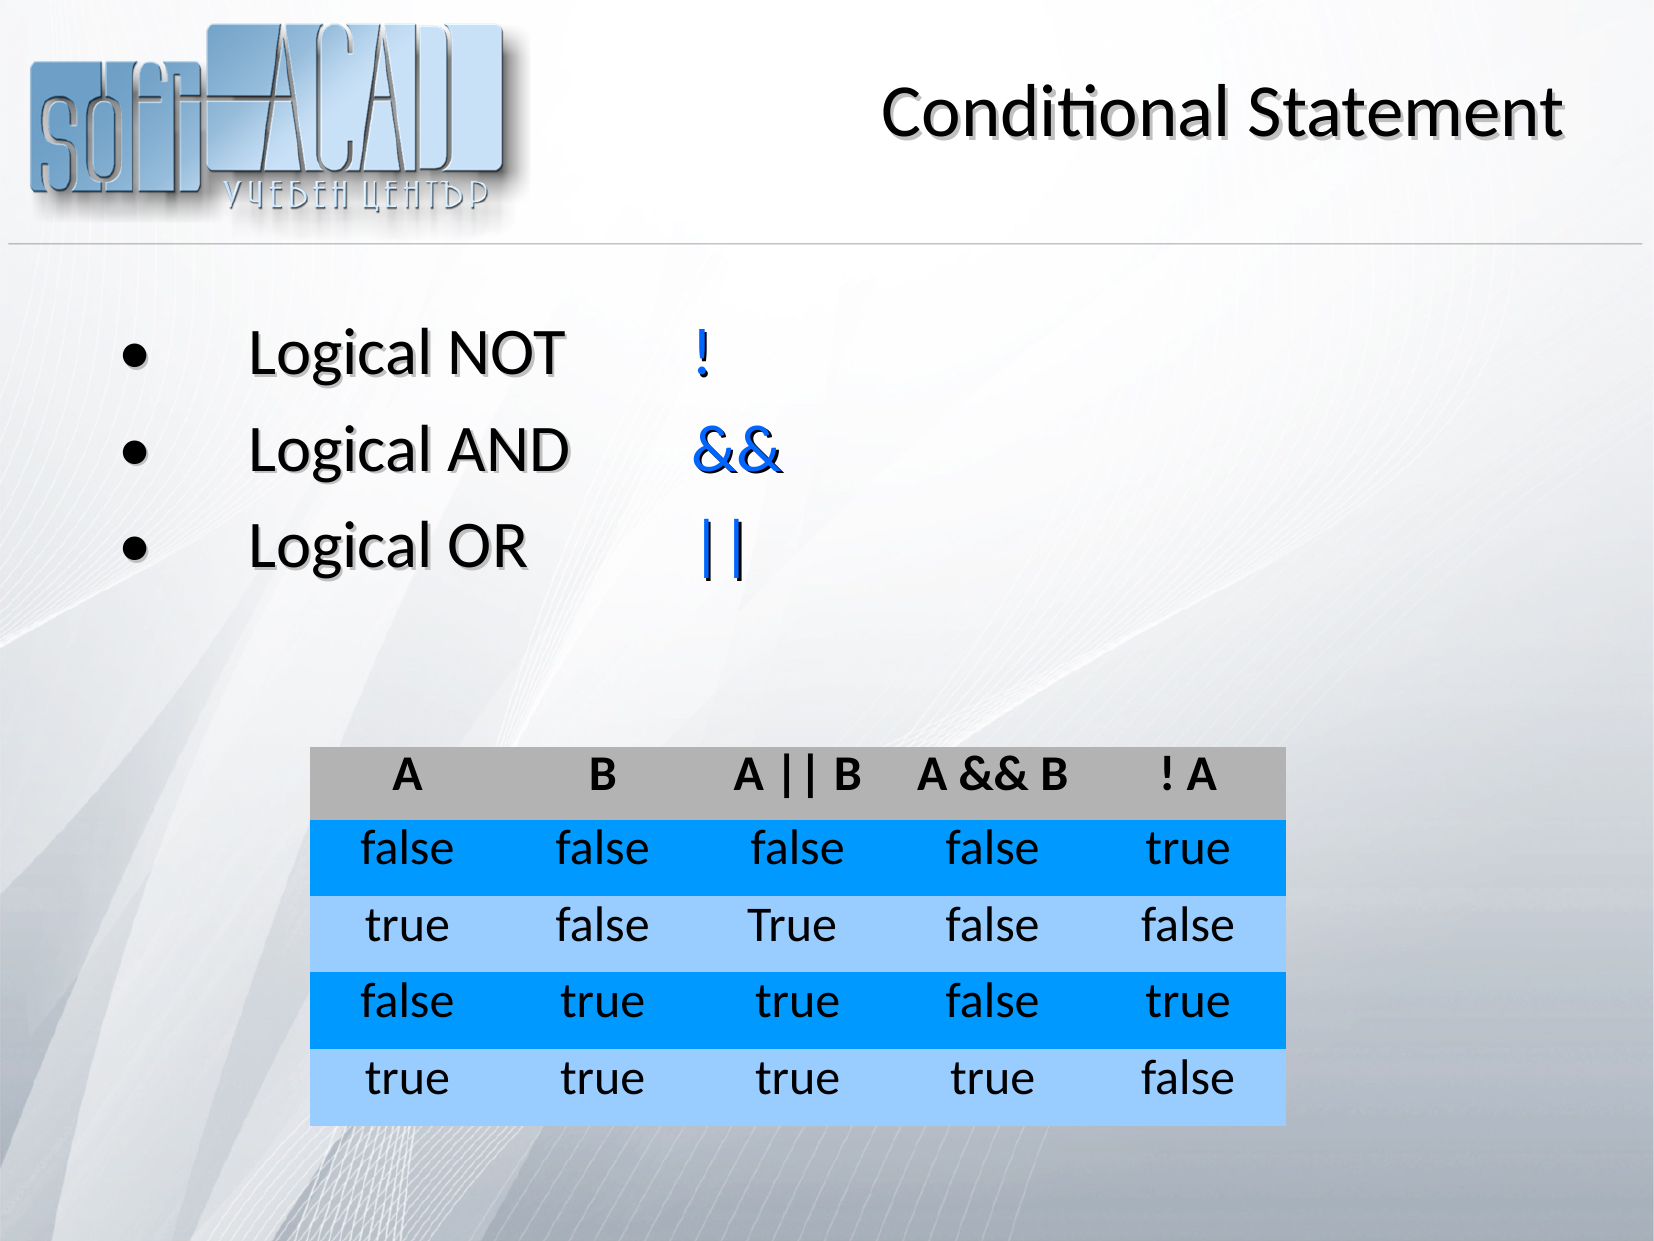

# Conditional Statement
•	Logical NOT 		!
•	Logical AND 		&&
•	Logical OR 		||
| A | B | A || B | A && B | ! A |
| --- | --- | --- | --- | --- |
| false | false | false | false | true |
| true | false | True | false | false |
| false | true | true | false | true |
| true | true | true | true | false |